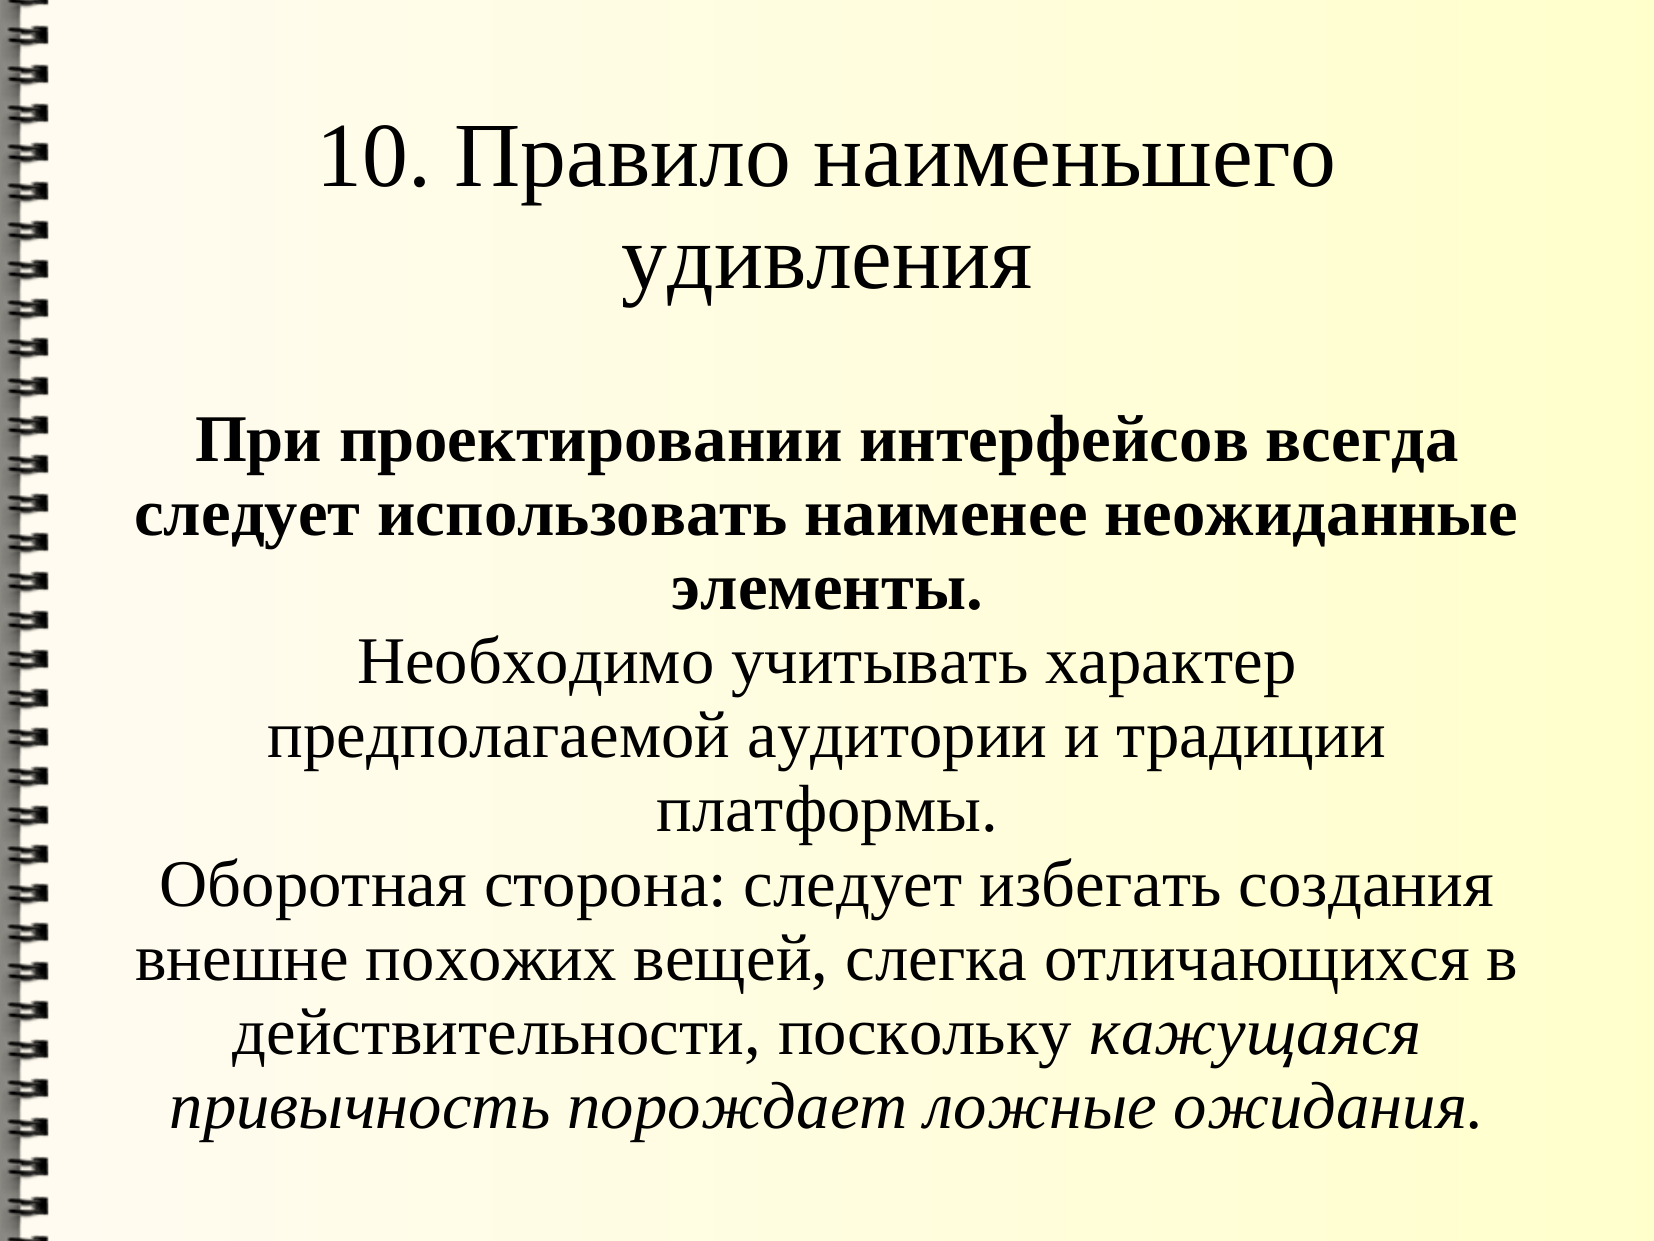

# 10. Правило наименьшего удивления
При проектировании интерфейсов всегда следует использовать наименее неожиданные элементы.
Необходимо учитывать характер предполагаемой аудитории и традиции платформы.
Оборотная сторона: следует избегать создания внешне похожих вещей, слегка отличающихся в действительности, поскольку кажущаяся привычность порождает ложные ожидания.